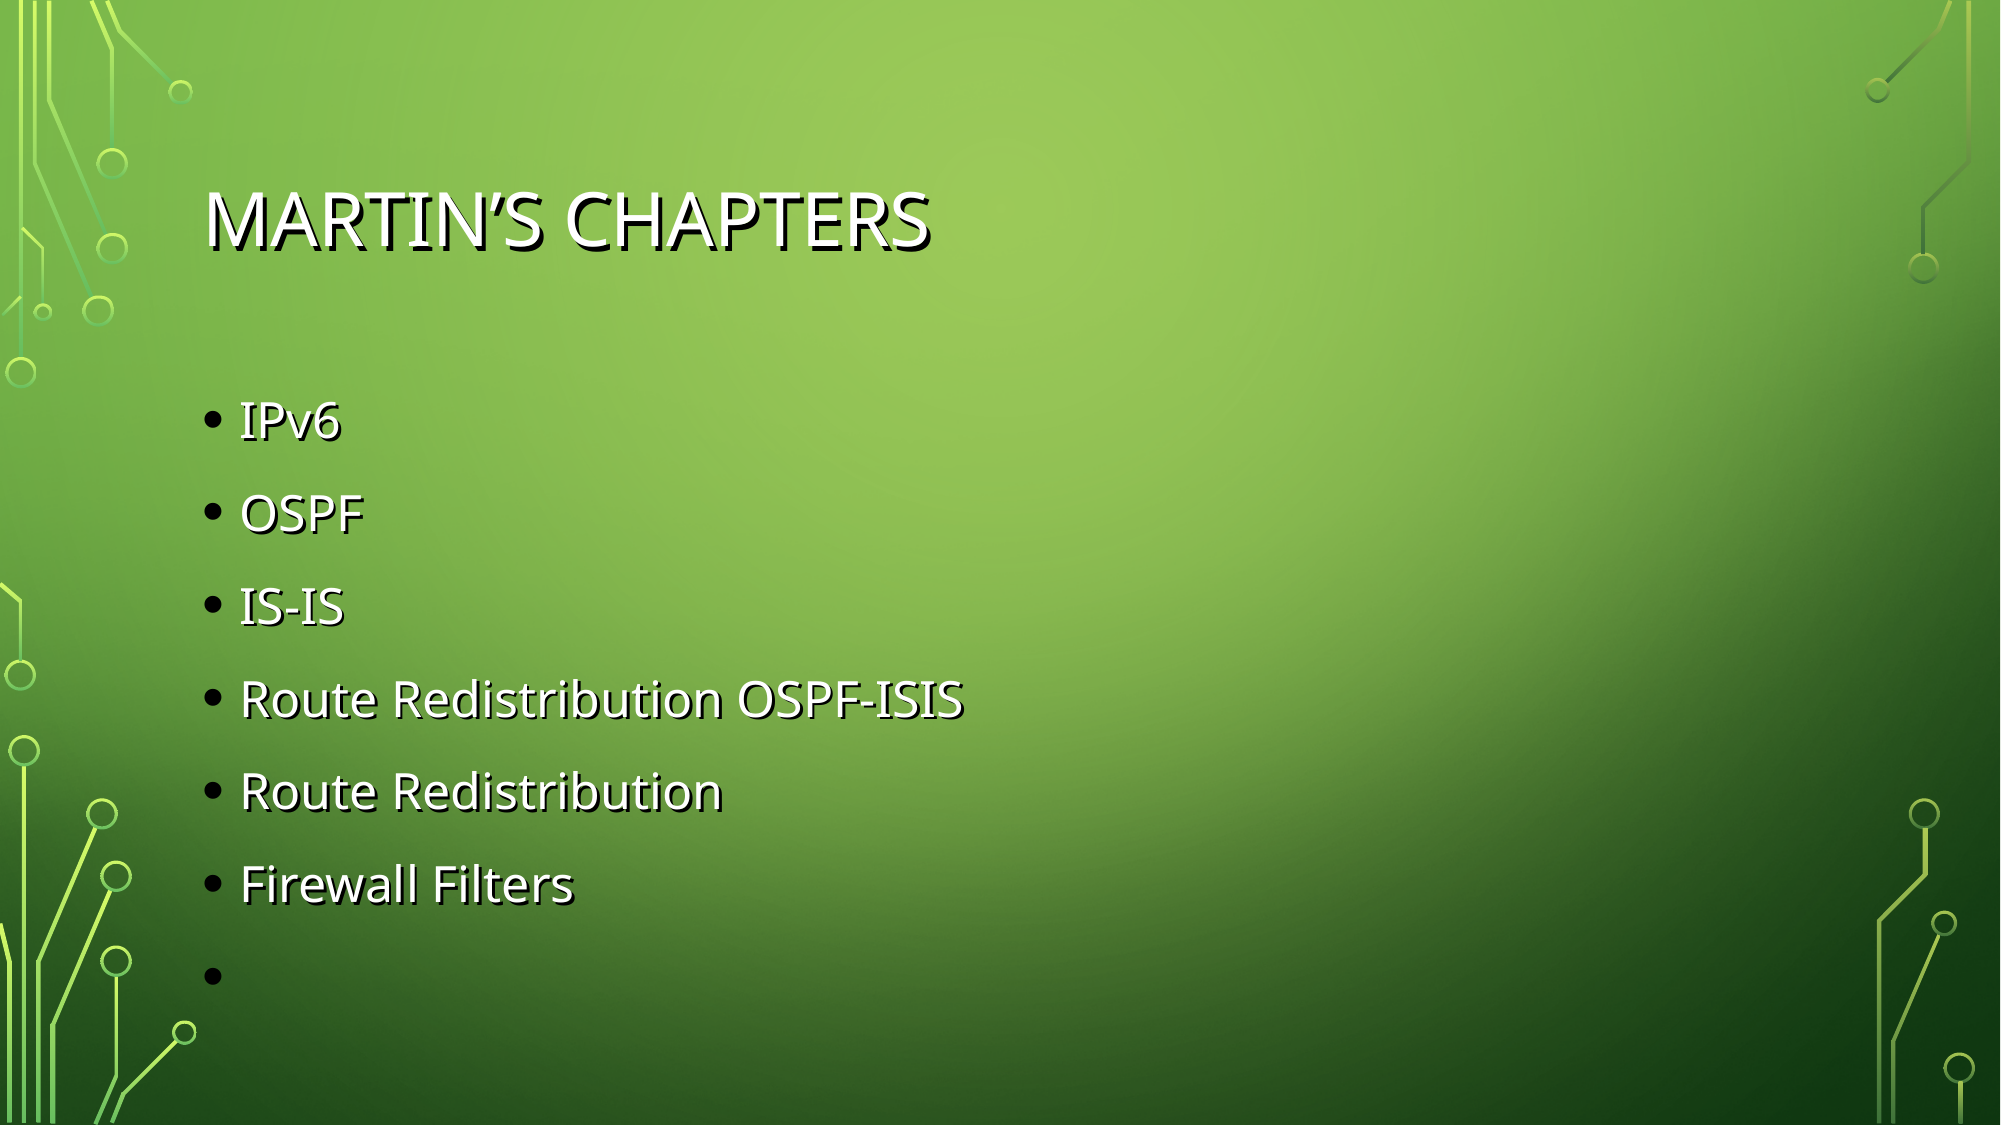

# Martin’s chapters
IPv6
OSPF
IS-IS
Route Redistribution OSPF-ISIS
Route Redistribution
Firewall Filters